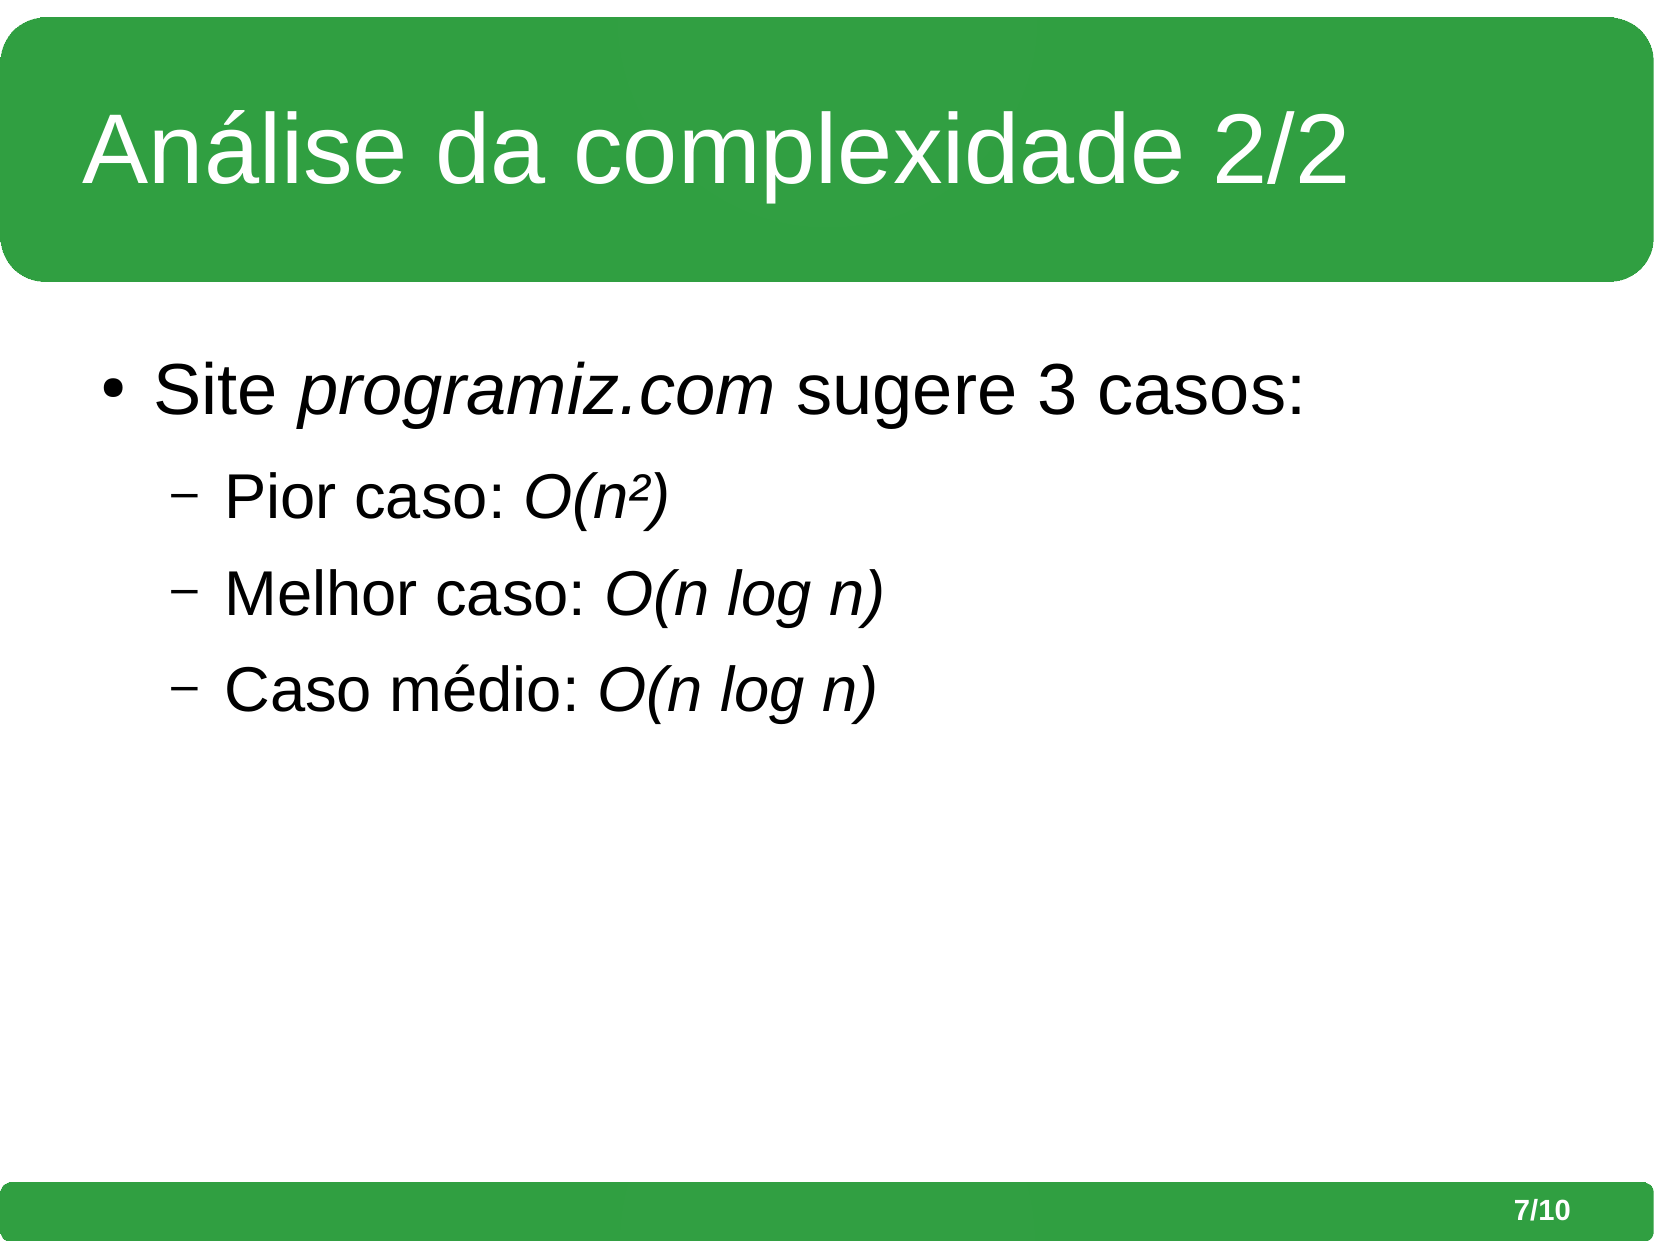

# Análise da complexidade 2/2
Site programiz.com sugere 3 casos:
Pior caso: O(n²)
Melhor caso: O(n log n)
Caso médio: O(n log n)
7